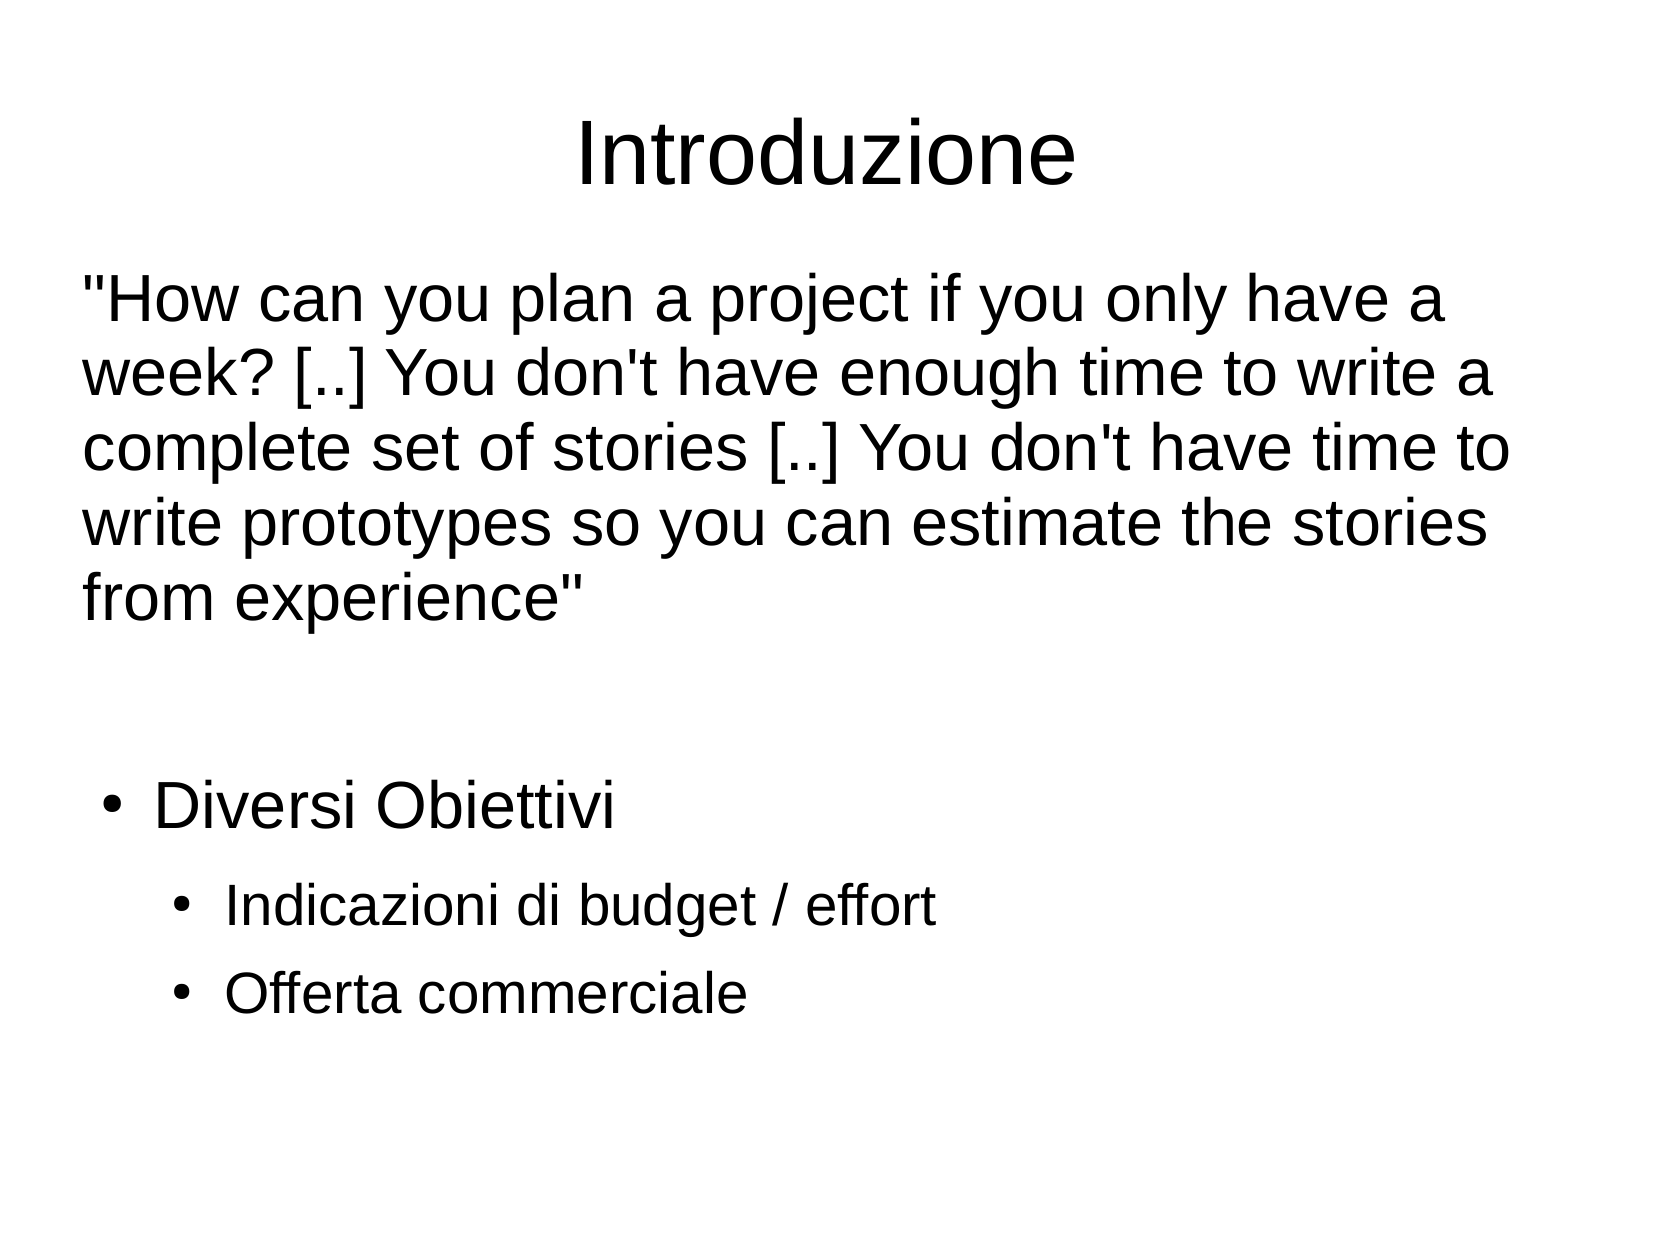

# Introduzione
"How can you plan a project if you only have a week? [..] You don't have enough time to write a complete set of stories [..] You don't have time to write prototypes so you can estimate the stories from experience"
Diversi Obiettivi
Indicazioni di budget / effort
Offerta commerciale